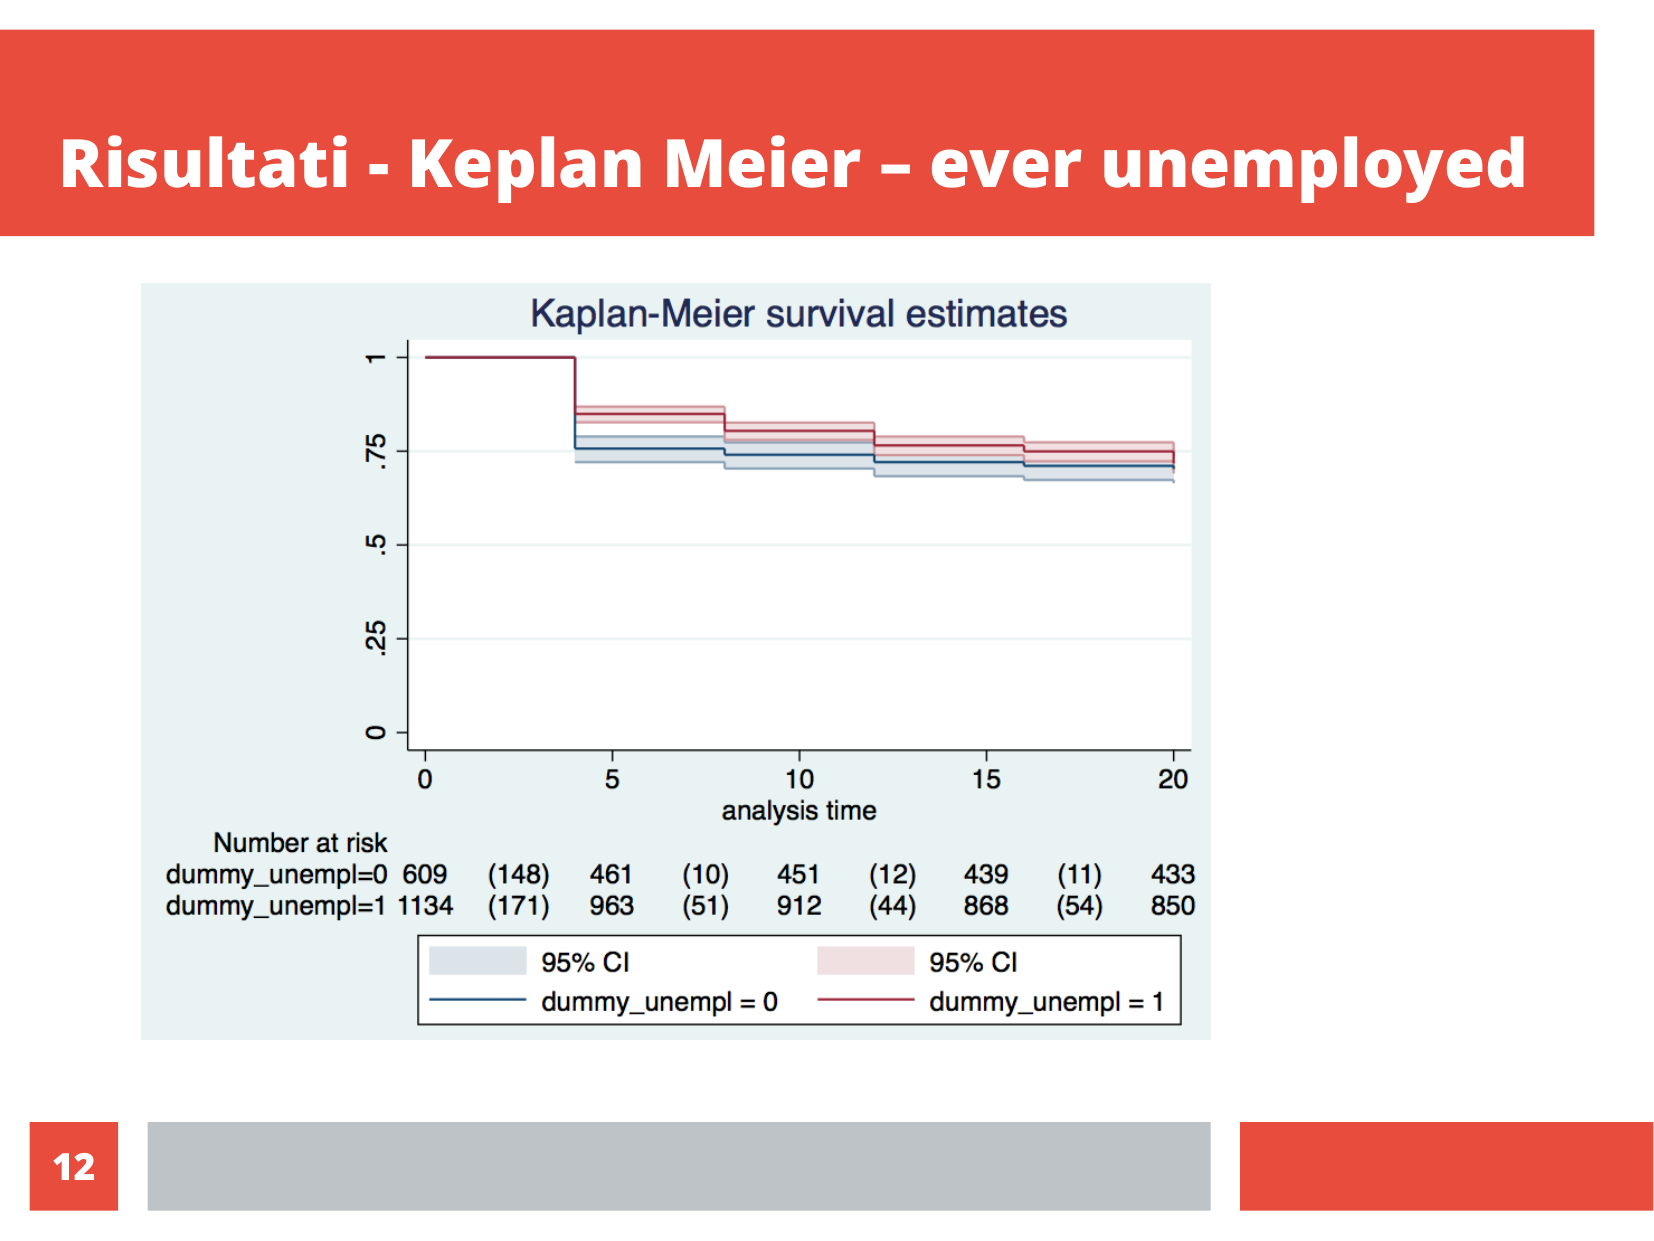

# Risultati - Keplan Meier – ever unemployed
12